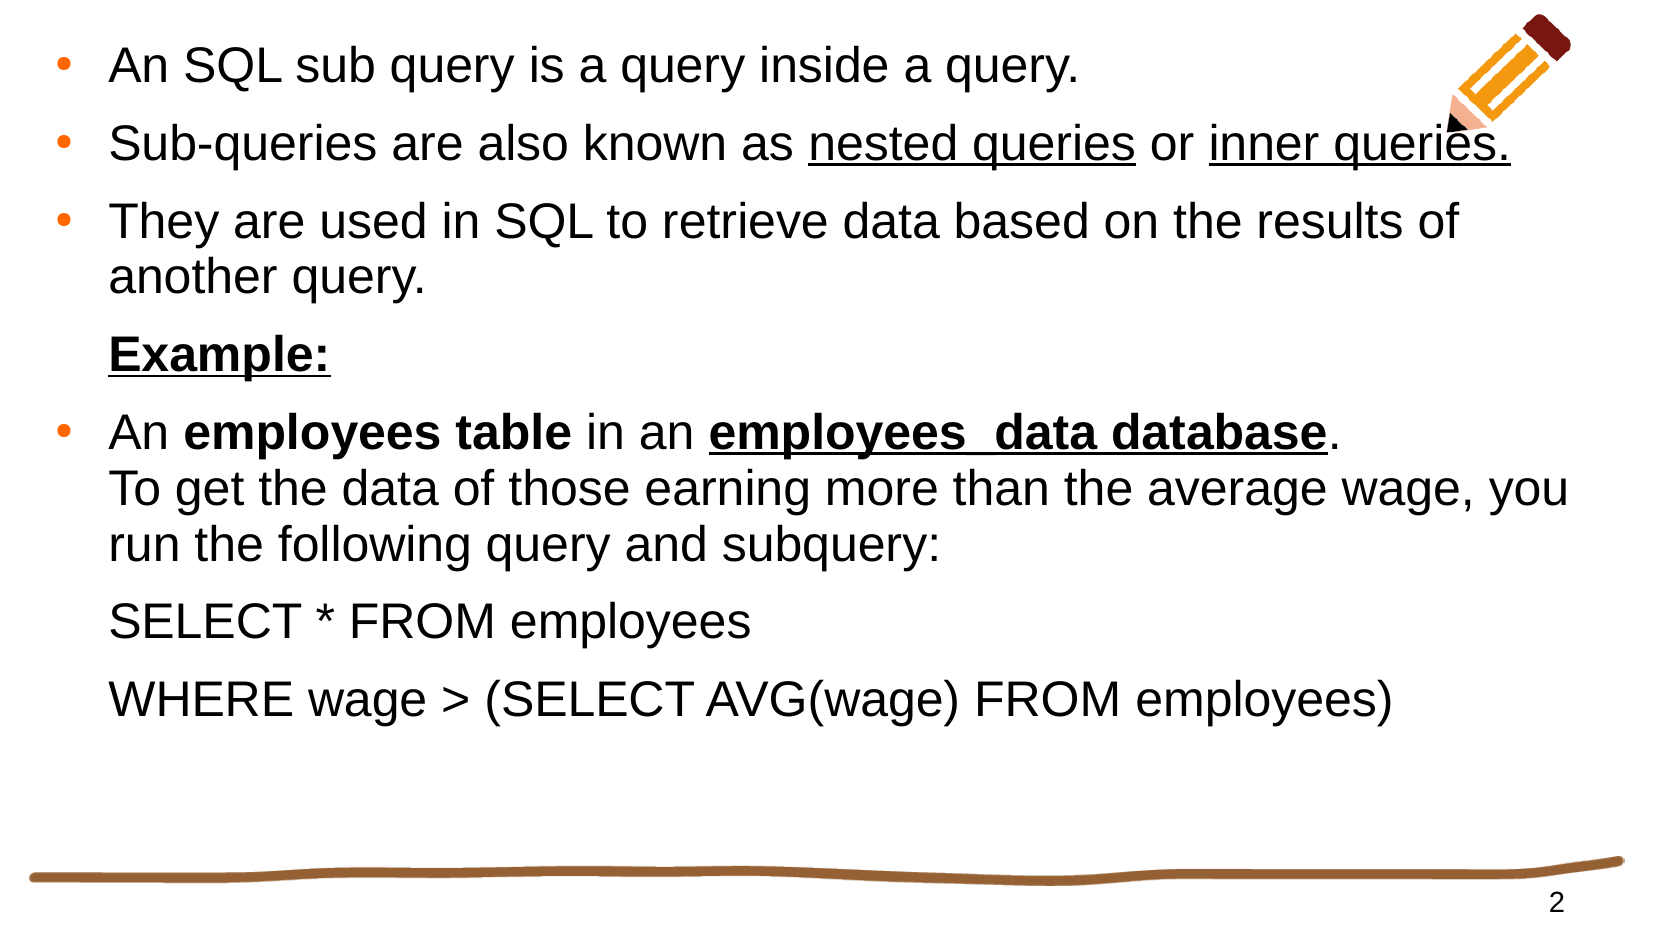

# An SQL sub query is a query inside a query.
Sub-queries are also known as nested queries or inner queries.
They are used in SQL to retrieve data based on the results of another query.
Example:
An employees table in an employees_data database.
To get the data of those earning more than the average wage, you run the following query and subquery:
SELECT * FROM employees
WHERE wage > (SELECT AVG(wage) FROM employees)
2